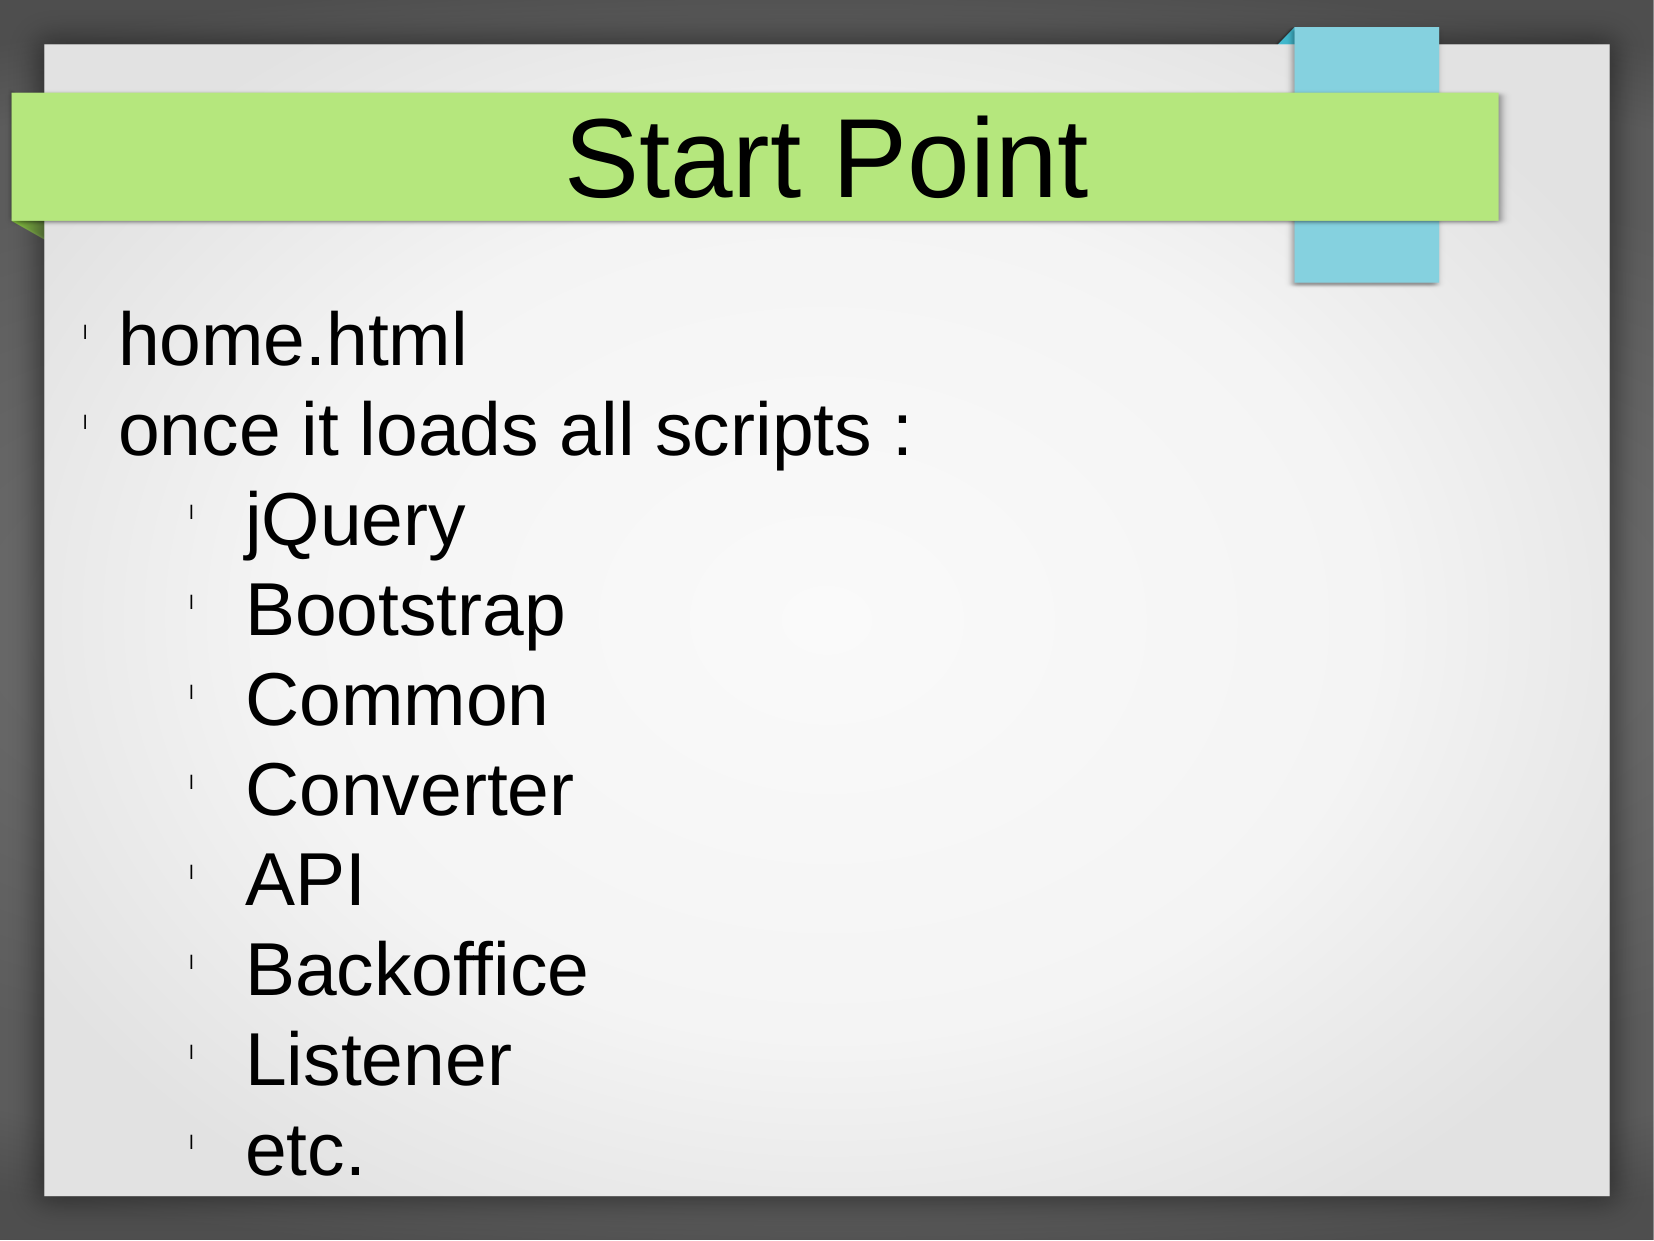

Start Point
home.html
once it loads all scripts :
 jQuery
 Bootstrap
 Common
 Converter
 API
 Backoffice
 Listener
 etc.